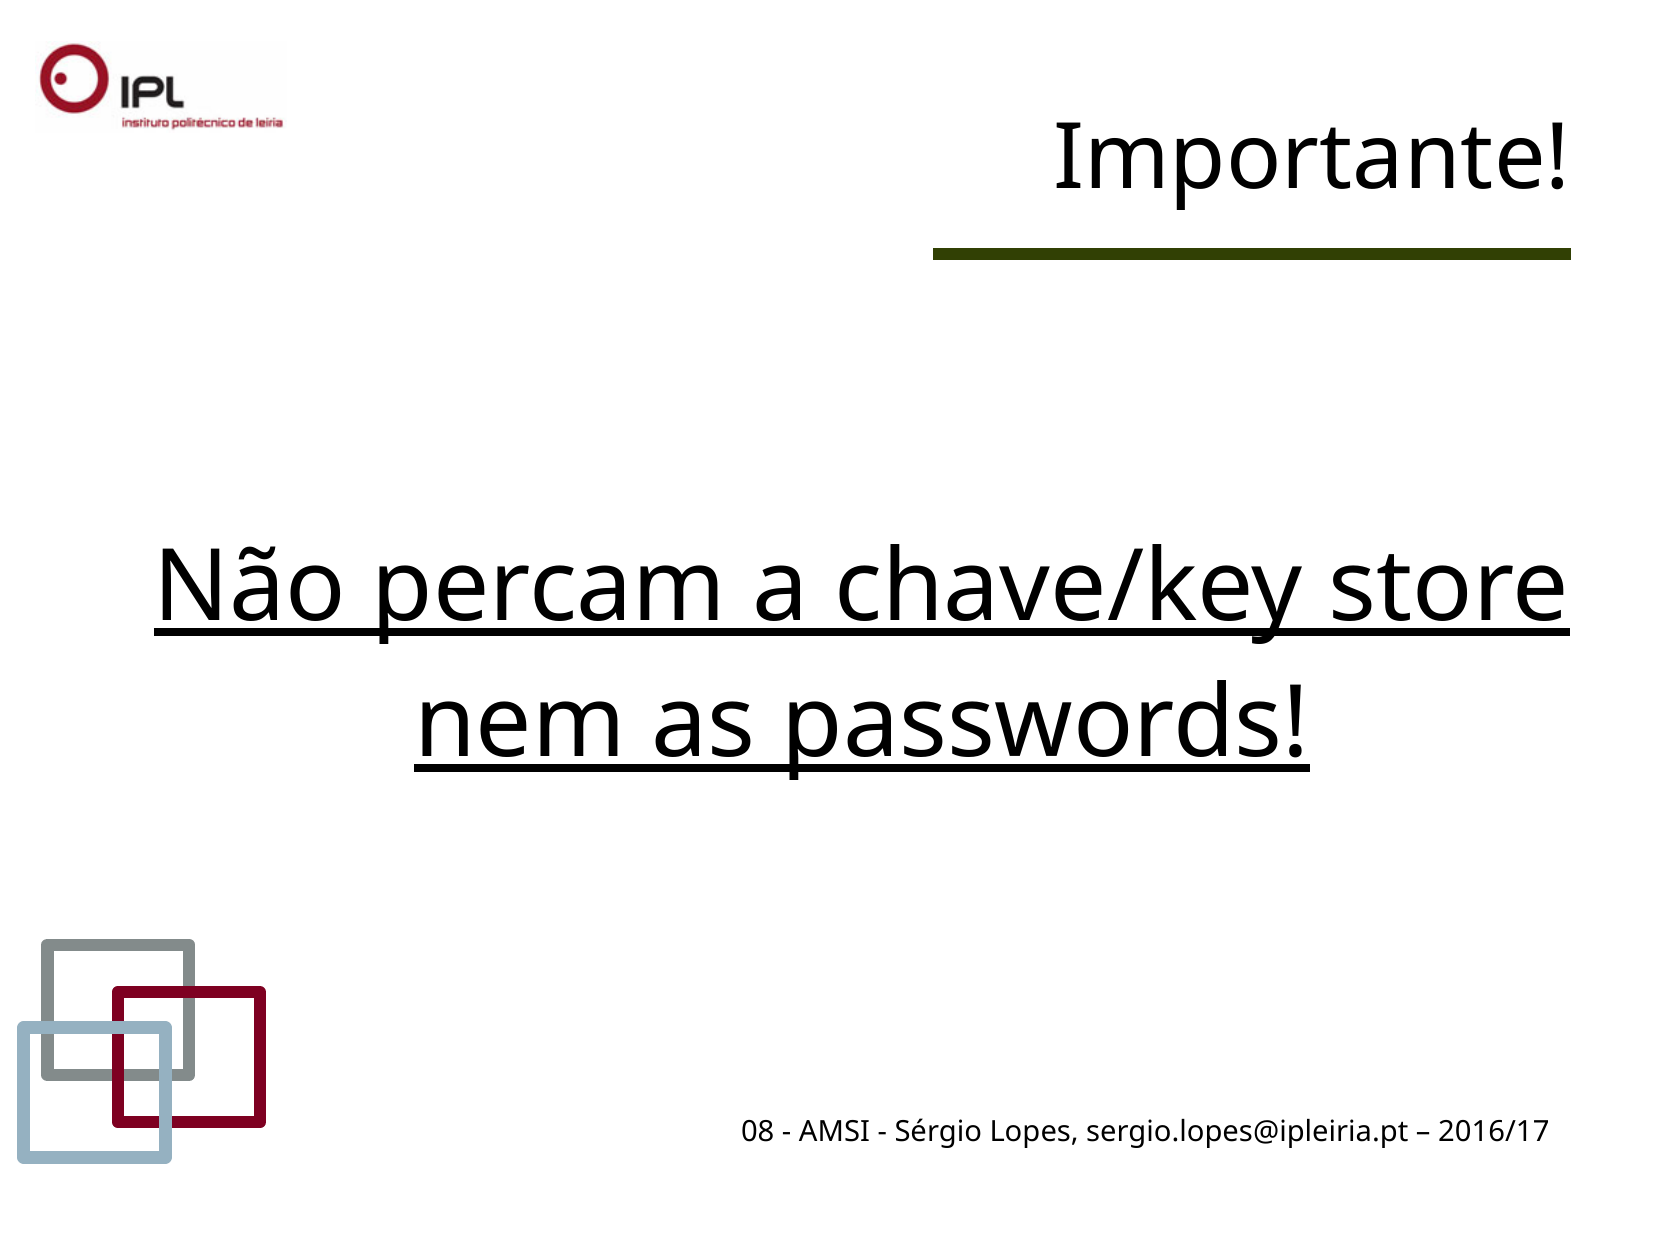

# Importante!
Não percam a chave/key store nem as passwords!
08 - AMSI - Sérgio Lopes, sergio.lopes@ipleiria.pt – 2016/17